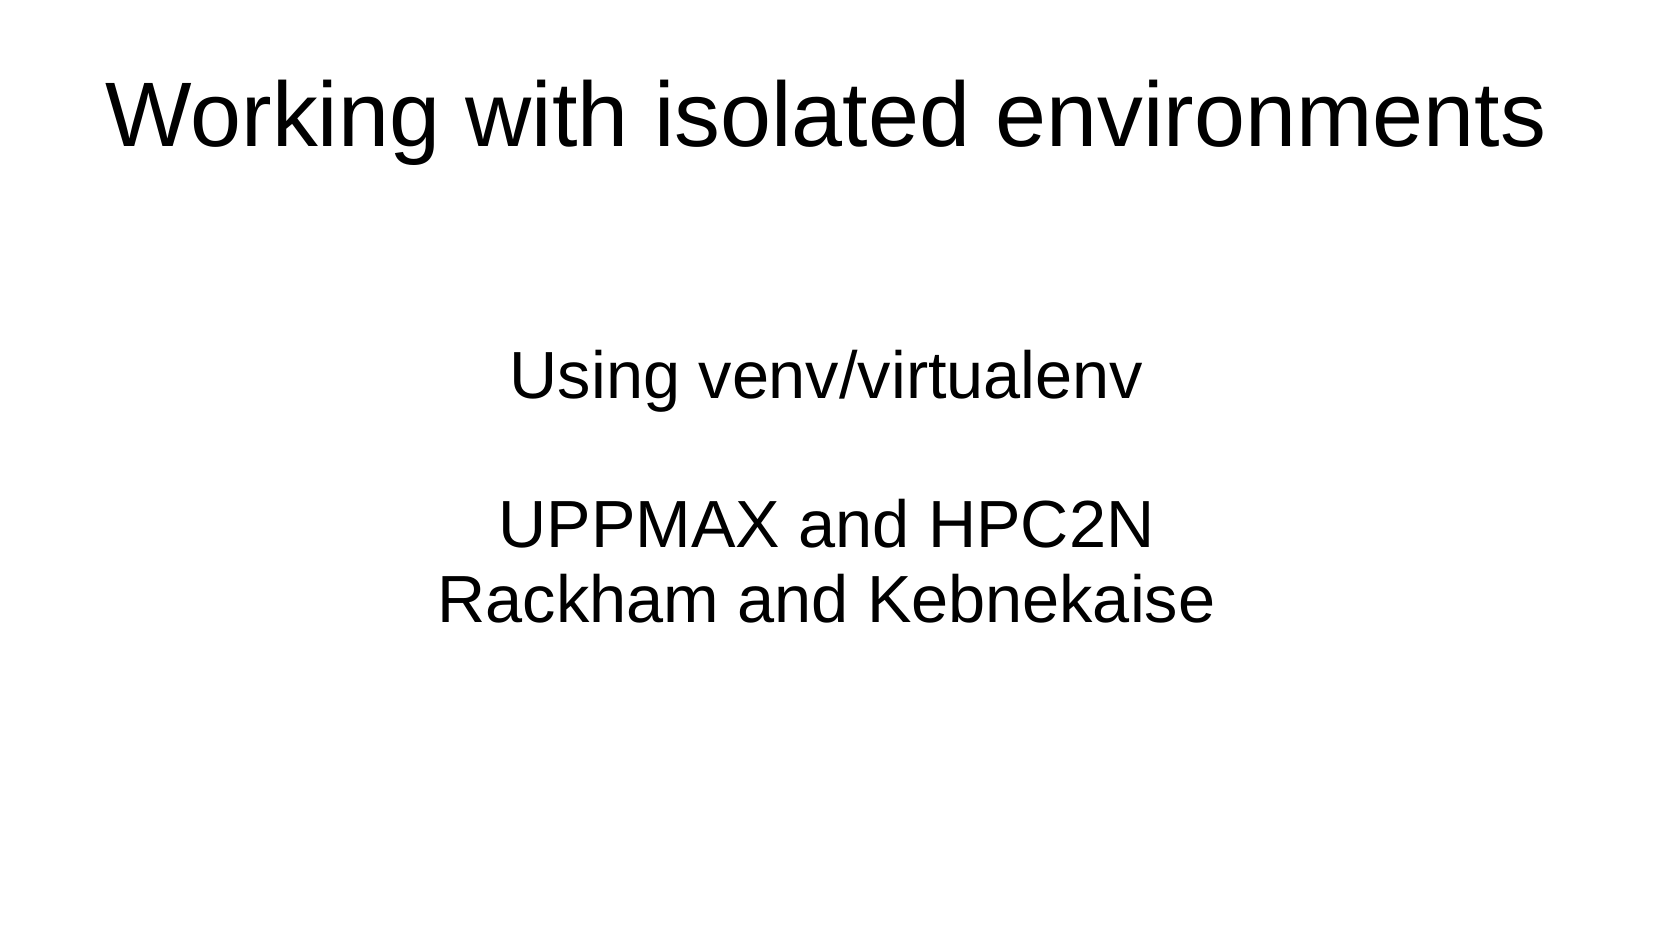

# Working with isolated environments
Using venv/virtualenv
UPPMAX and HPC2N
Rackham and Kebnekaise